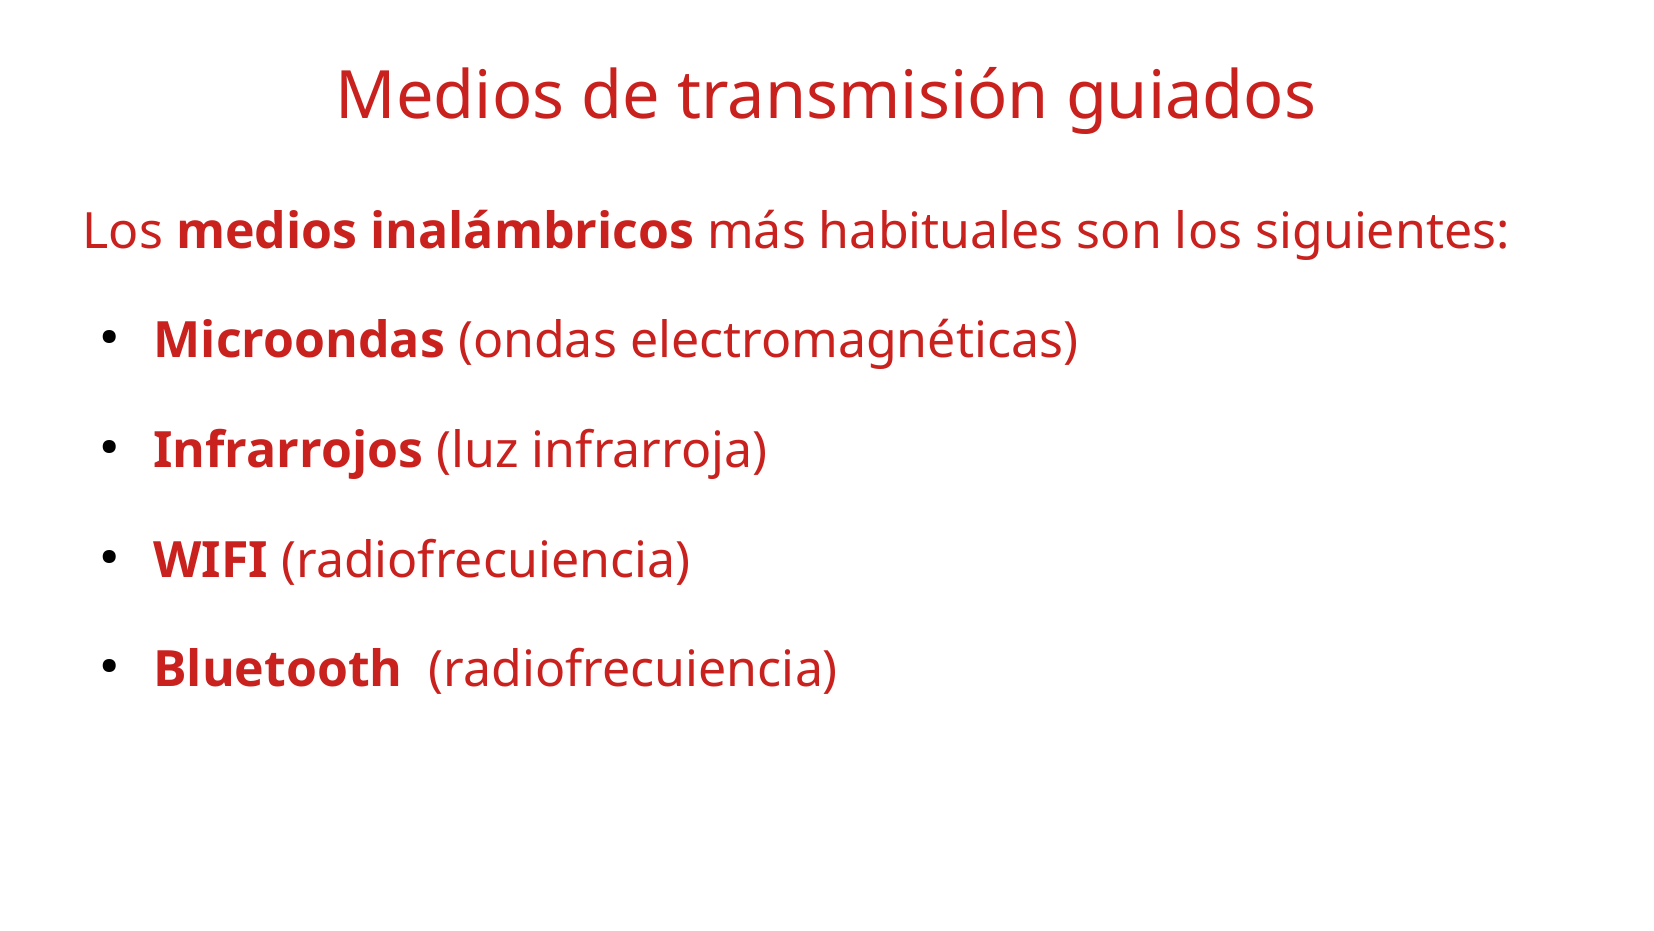

# Medios de transmisión guiados
Los medios inalámbricos más habituales son los siguientes:
Microondas (ondas electromagnéticas)
Infrarrojos (luz infrarroja)
WIFI (radiofrecuiencia)
Bluetooth (radiofrecuiencia)